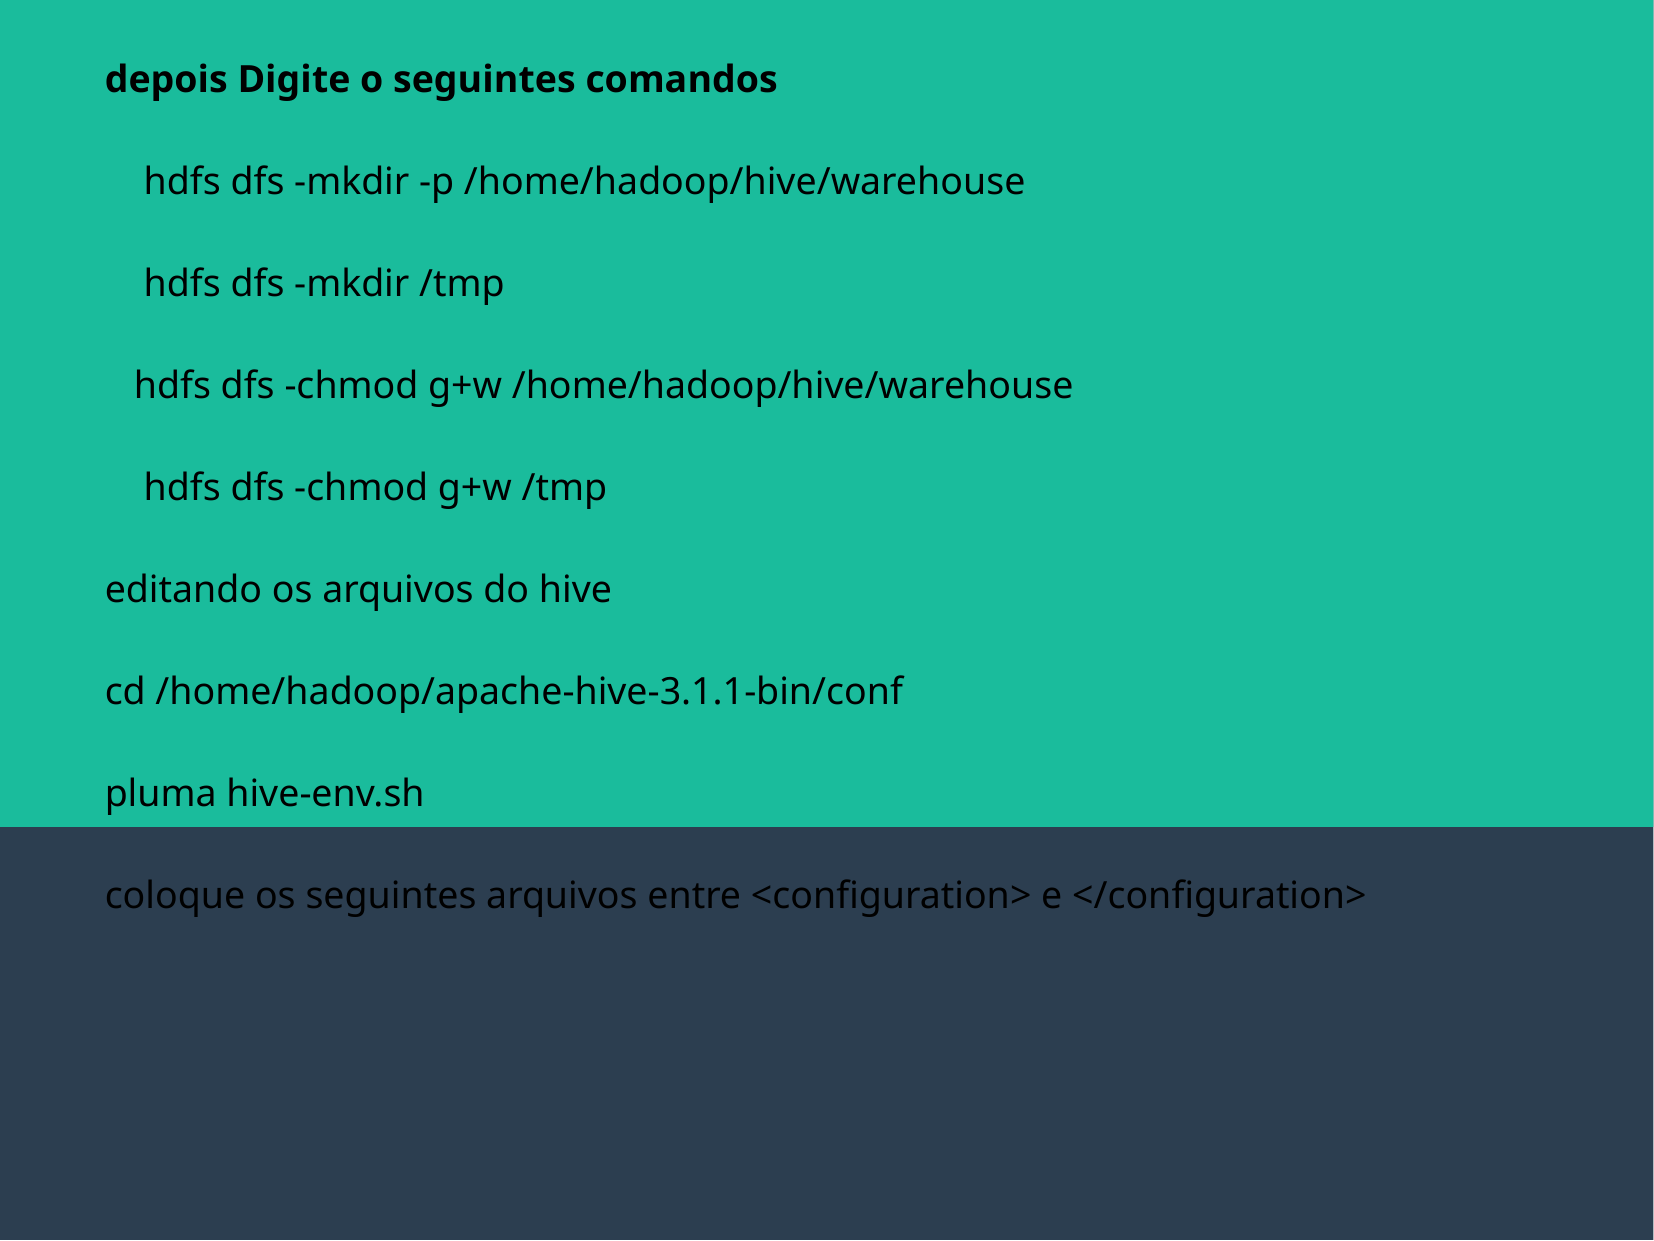

depois Digite o seguintes comandos
 hdfs dfs -mkdir -p /home/hadoop/hive/warehouse
 hdfs dfs -mkdir /tmp
 hdfs dfs -chmod g+w /home/hadoop/hive/warehouse
 hdfs dfs -chmod g+w /tmp
editando os arquivos do hive
cd /home/hadoop/apache-hive-3.1.1-bin/conf
pluma hive-env.sh
coloque os seguintes arquivos entre <configuration> e </configuration>